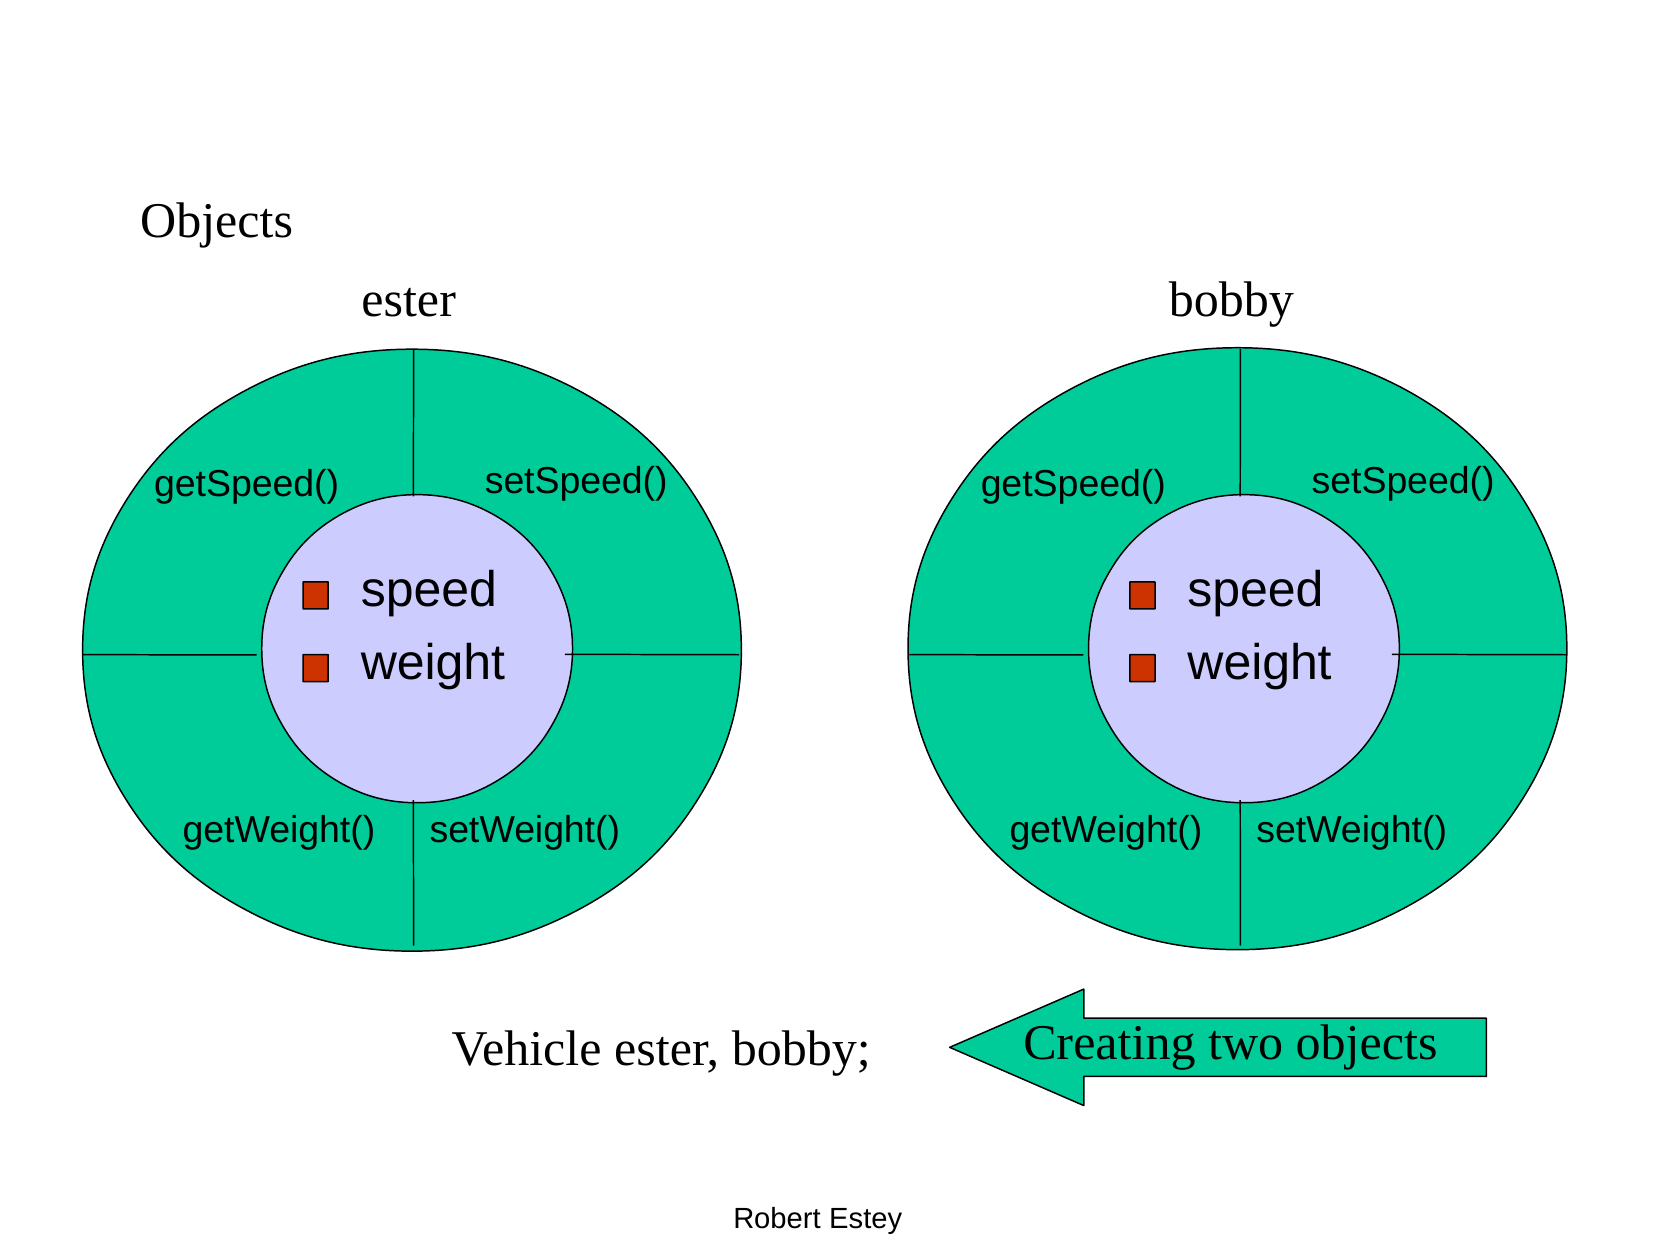

Objects
ester
bobby
setSpeed()
setSpeed()
getSpeed()
getSpeed()
speed
speed
weight
weight
getWeight()
setWeight()
getWeight()
setWeight()
Creating two objects
Vehicle ester, bobby;
Robert Estey
07 April 1999